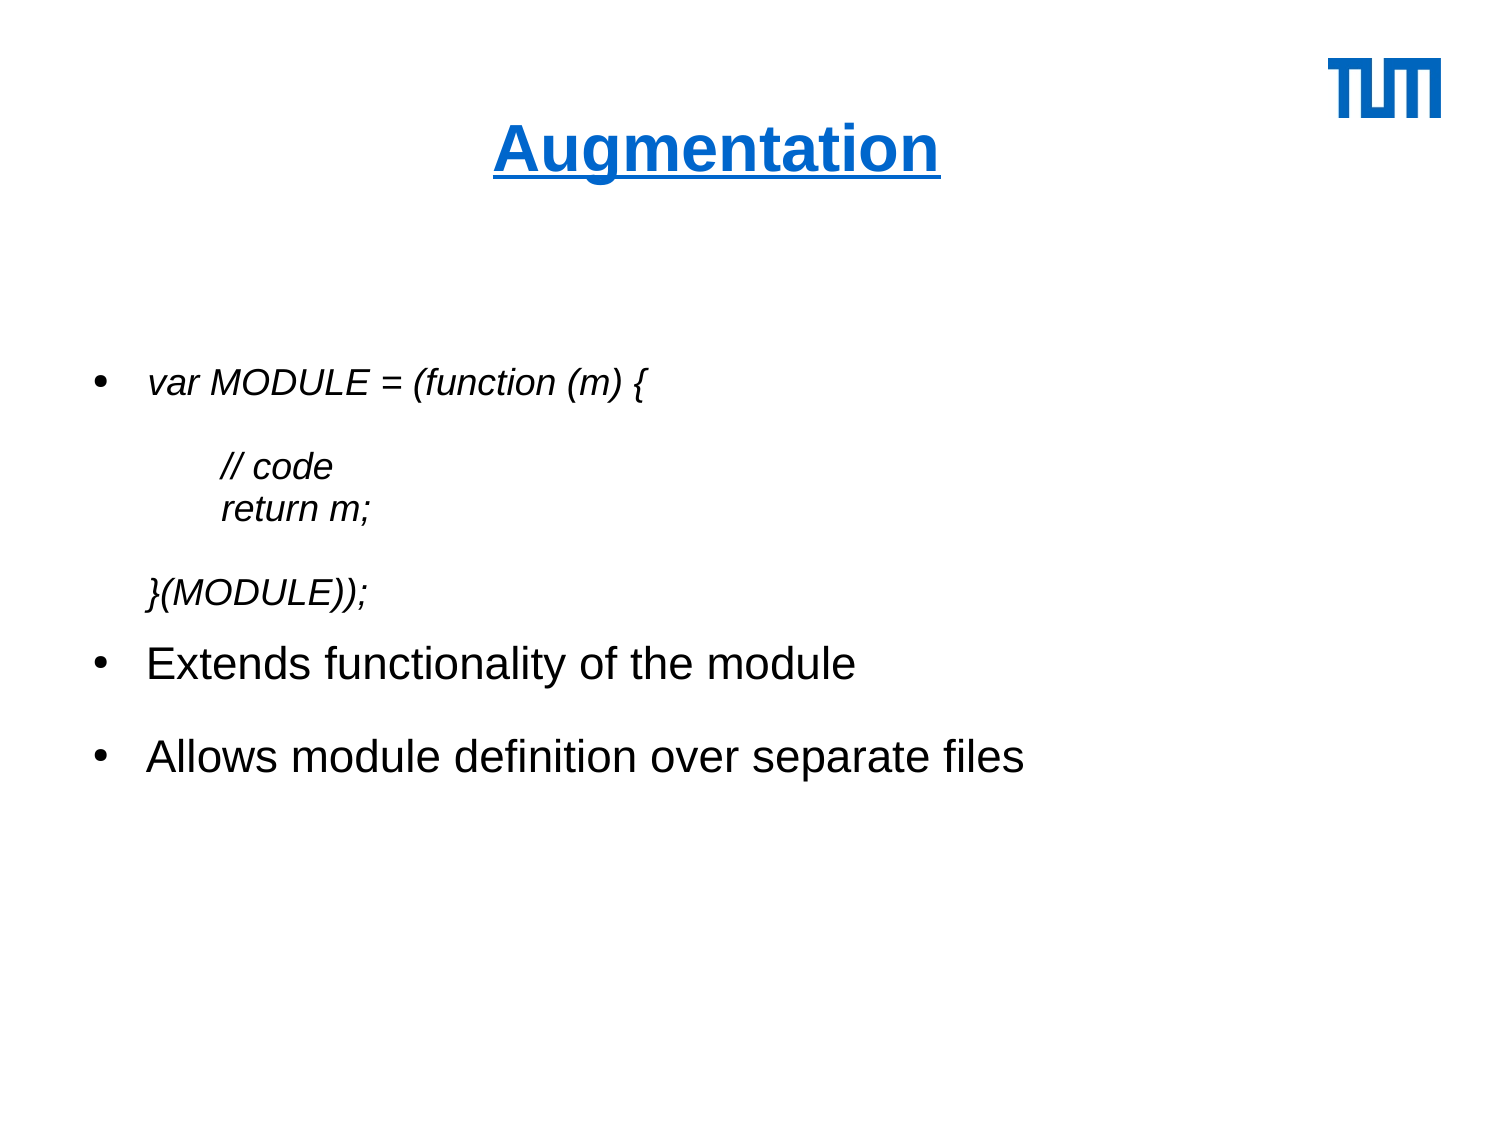

# Augmentation
Extends functionality of the module
Allows module definition over separate files
var MODULE = (function (m) {
	// code
	return m;
}(MODULE));